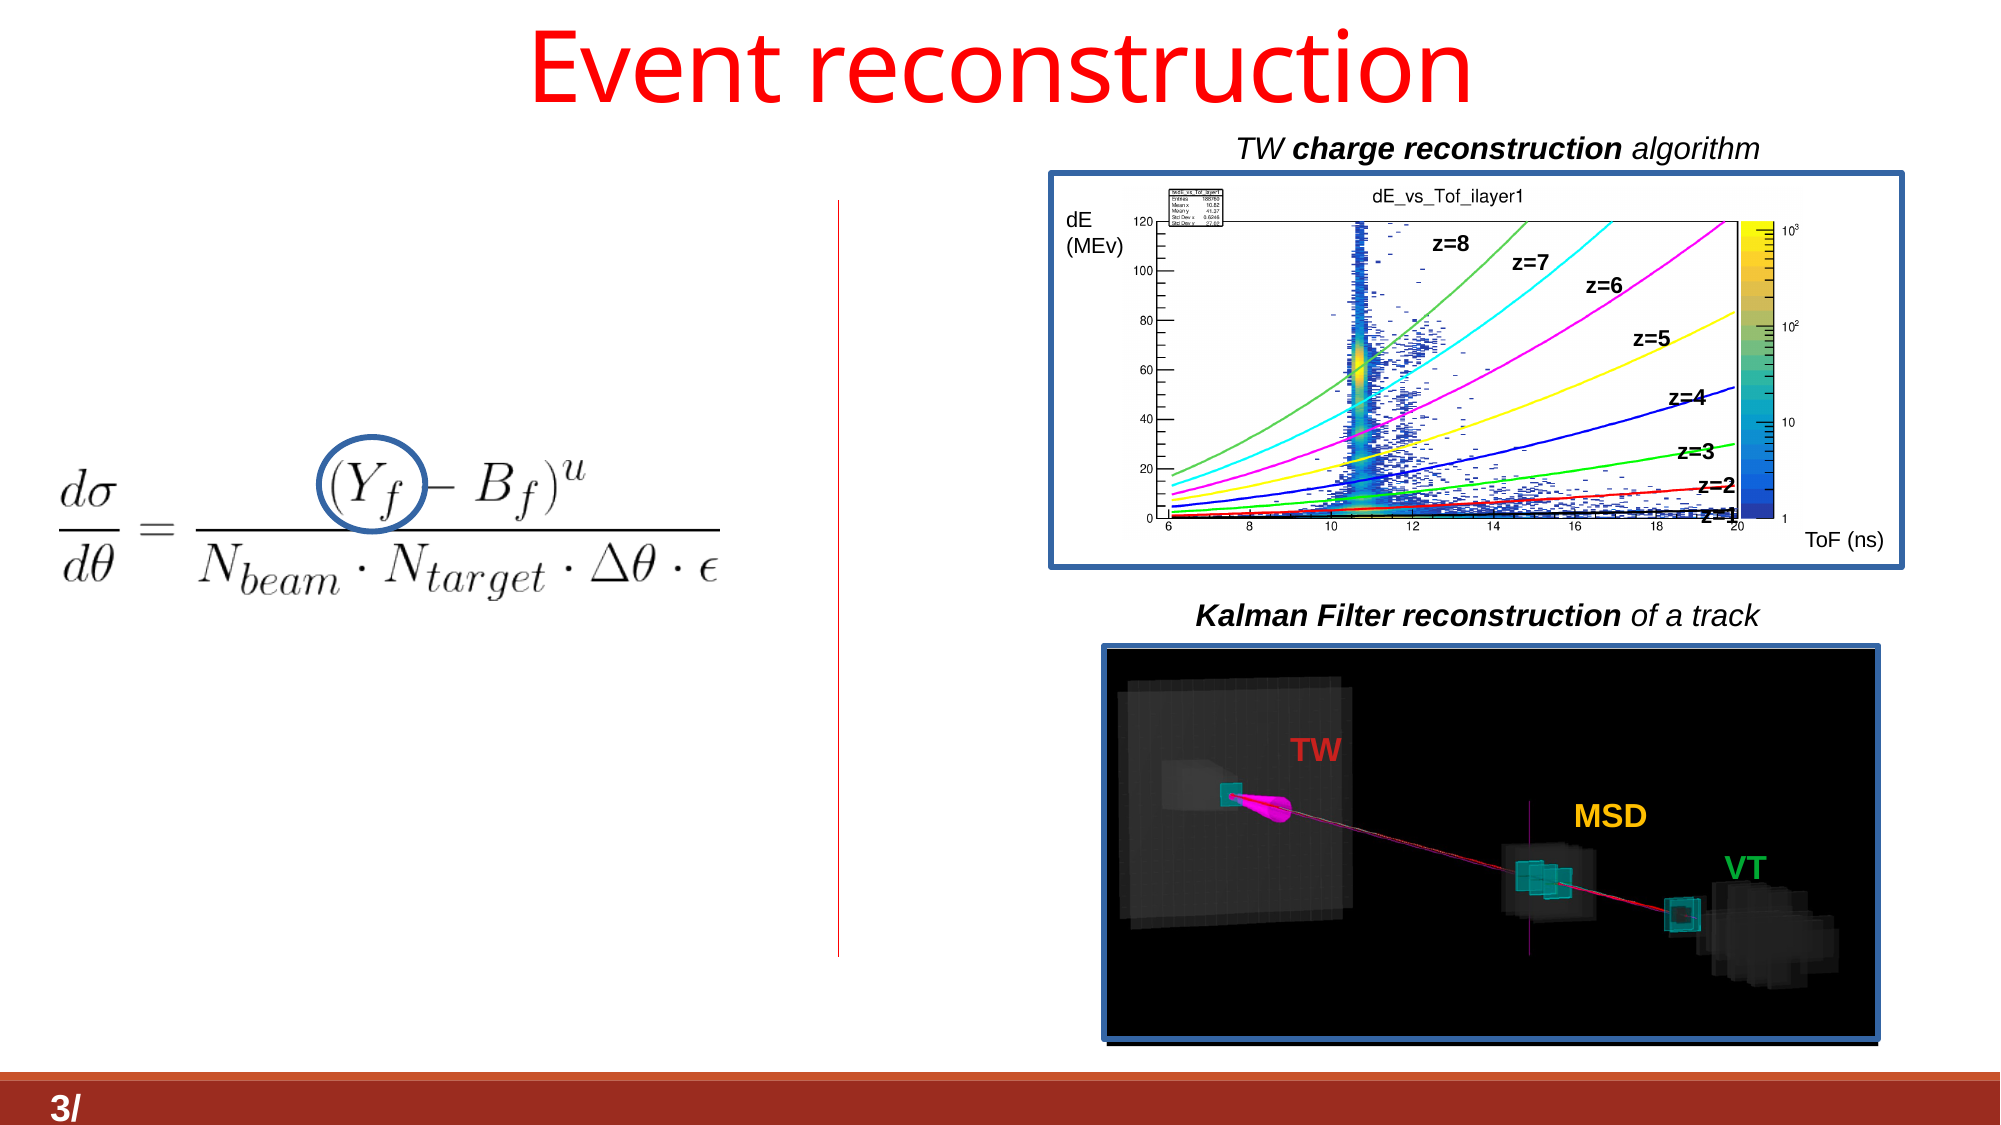

Event reconstruction
TW charge reconstruction algorithm
dE (MEv)
z=8
z=7
z=6
z=5
z=4
z=3
z=2
z=1
ToF (ns)
Kalman Filter reconstruction of a track
TW
MSD
VT
3/